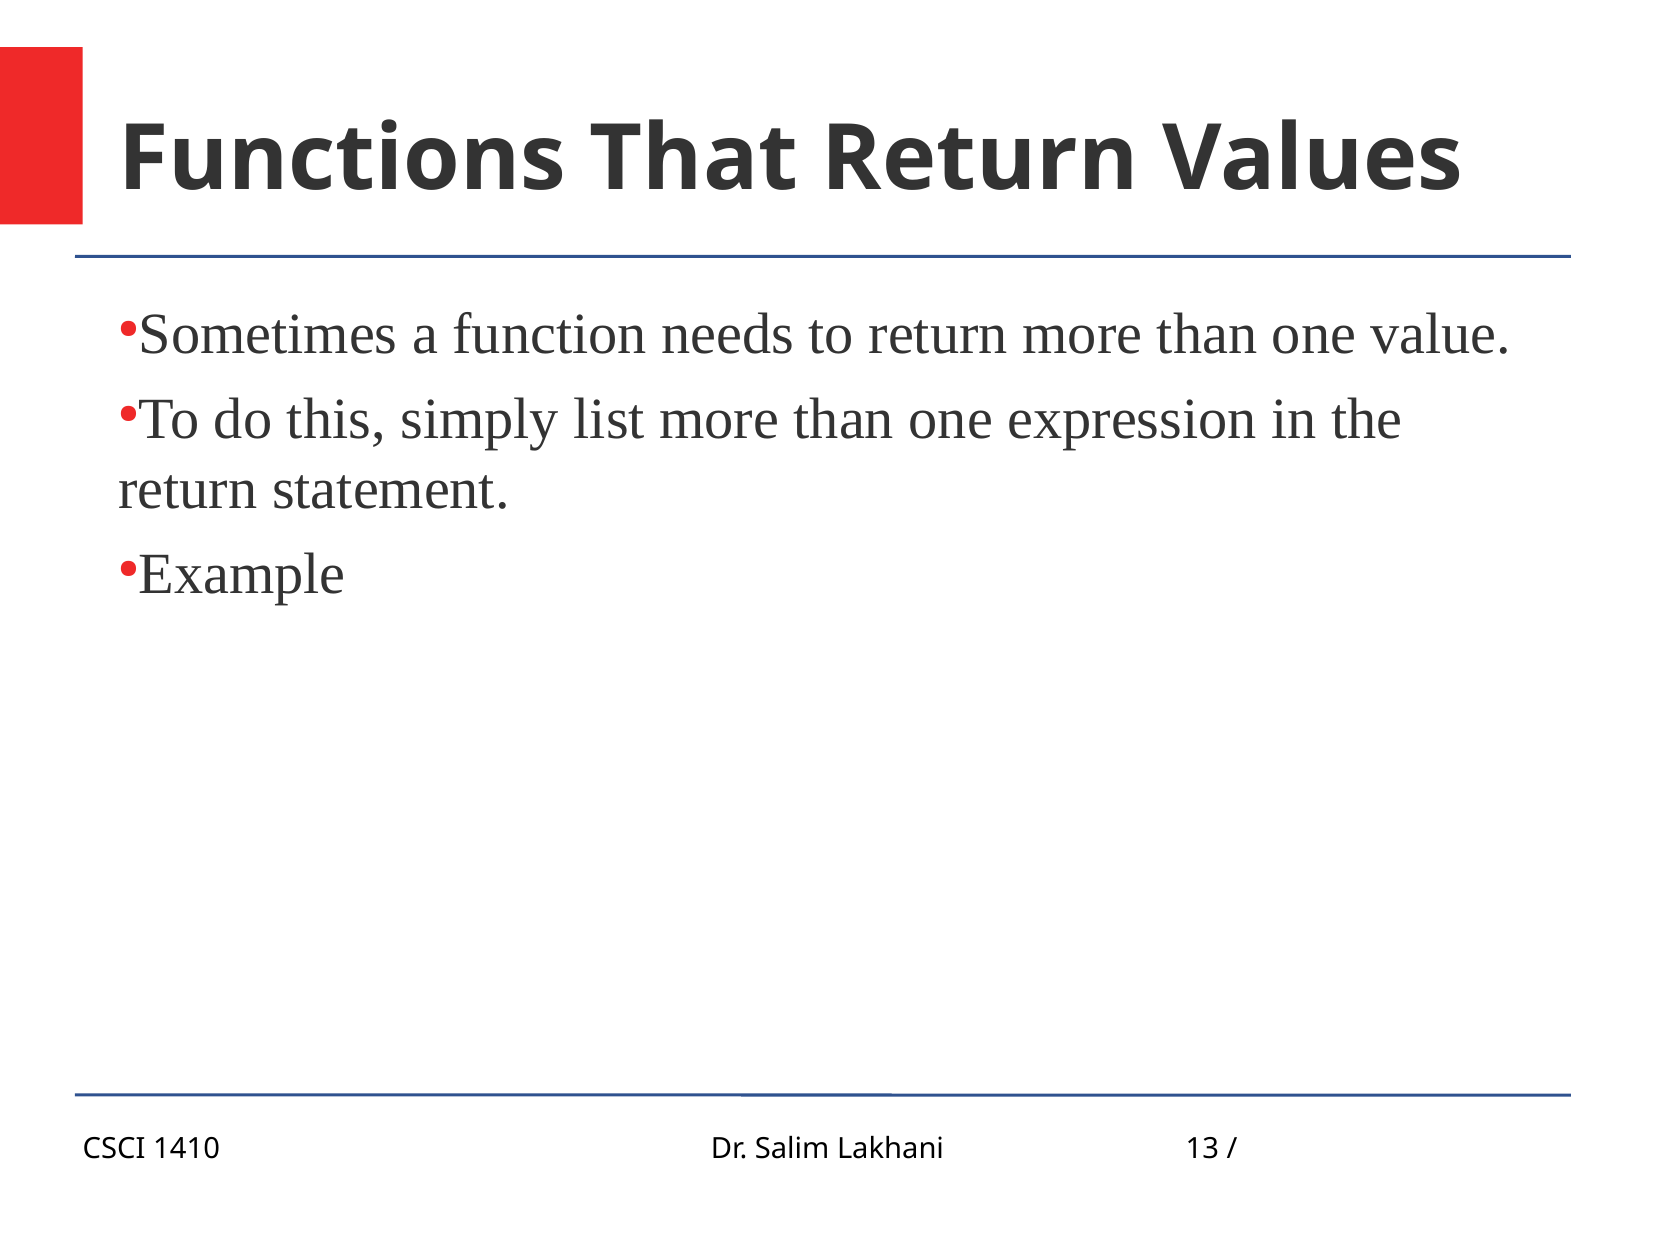

# Functions That Return Values
Sometimes a function needs to return more than one value.
To do this, simply list more than one expression in the return statement.
Example
CSCI 1410
Dr. Salim Lakhani